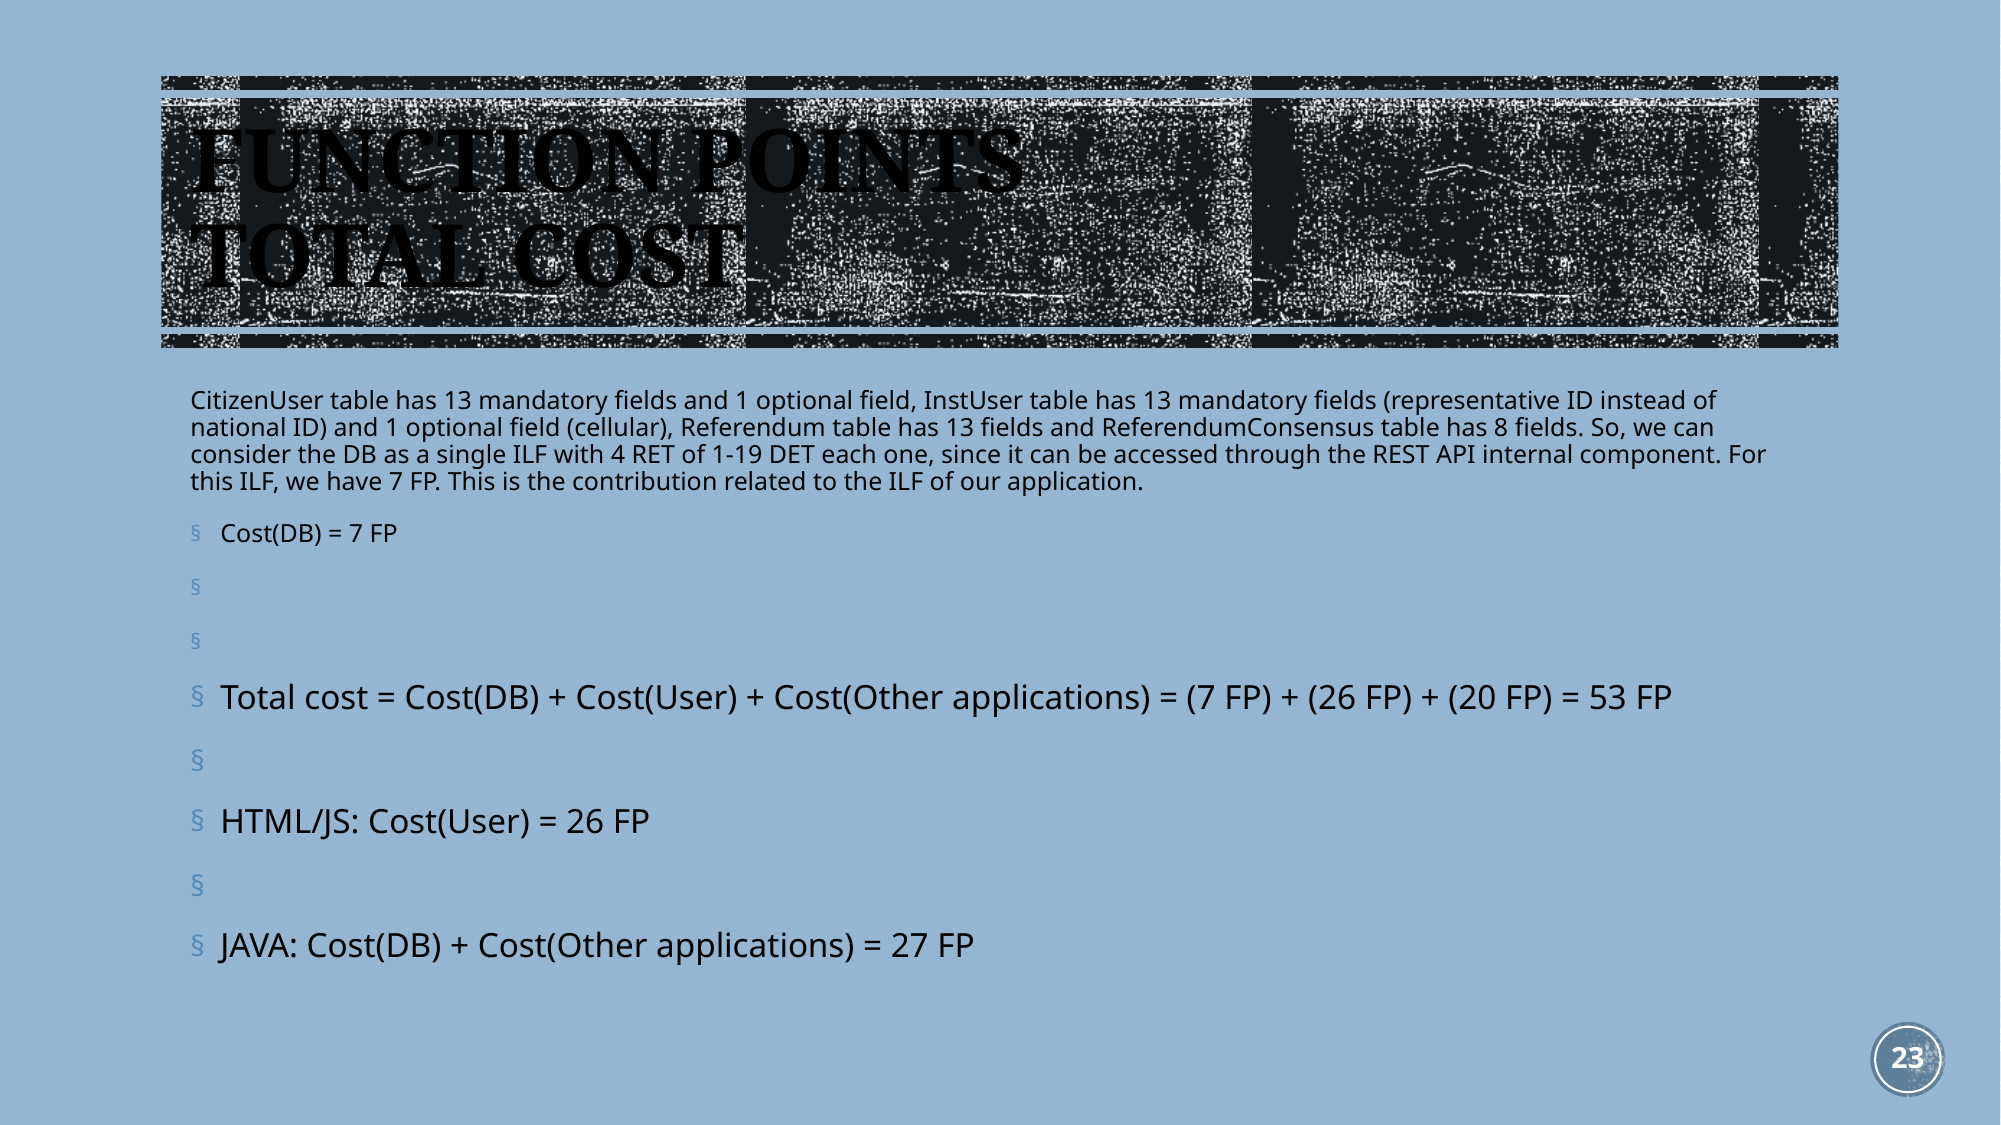

# Function points  TOTAL COST
CitizenUser table has 13 mandatory fields and 1 optional field, InstUser table has 13 mandatory fields (representative ID instead of national ID) and 1 optional field (cellular), Referendum table has 13 fields and ReferendumConsensus table has 8 fields. So, we can consider the DB as a single ILF with 4 RET of 1-19 DET each one, since it can be accessed through the REST API internal component. For this ILF, we have 7 FP. This is the contribution related to the ILF of our application.
Cost(DB) = 7 FP
Total cost = Cost(DB) + Cost(User) + Cost(Other applications) = (7 FP) + (26 FP) + (20 FP) = 53 FP
HTML/JS: Cost(User) = 26 FP
JAVA: Cost(DB) + Cost(Other applications) = 27 FP